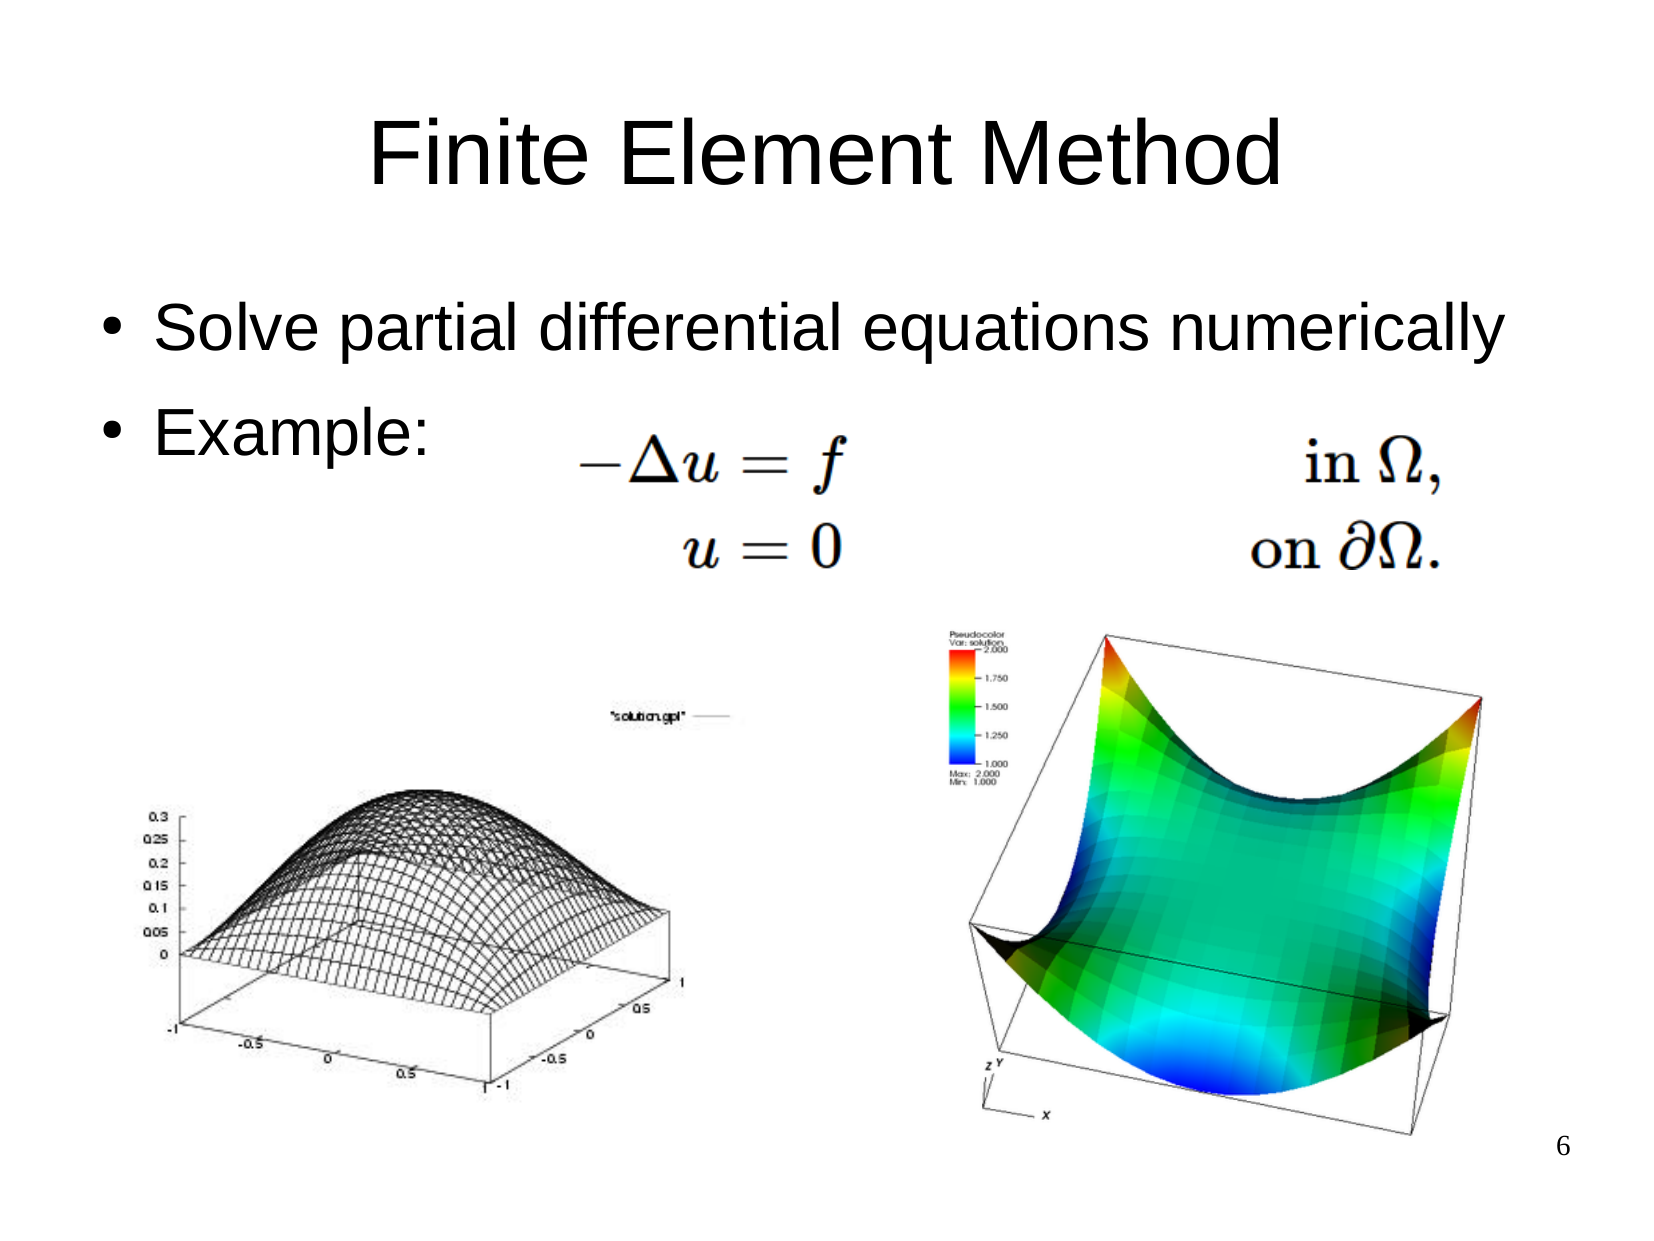

# Finite Element Method
Solve partial differential equations numerically
Example:
6